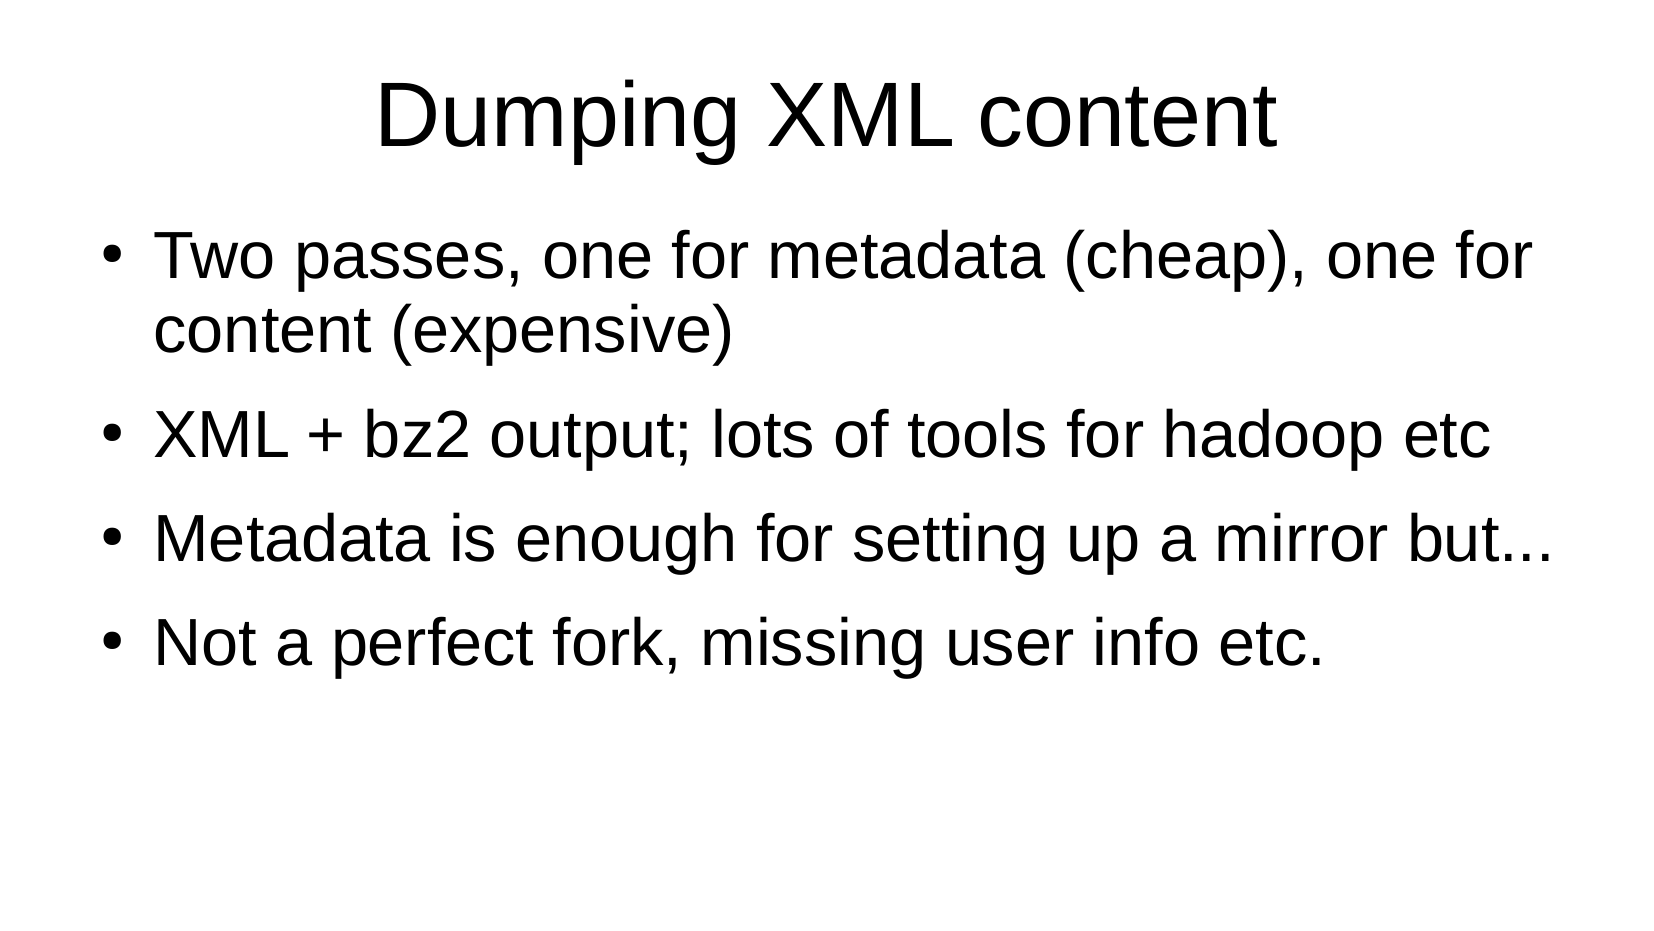

# Dumping XML content
Two passes, one for metadata (cheap), one for content (expensive)
XML + bz2 output; lots of tools for hadoop etc
Metadata is enough for setting up a mirror but...
Not a perfect fork, missing user info etc.